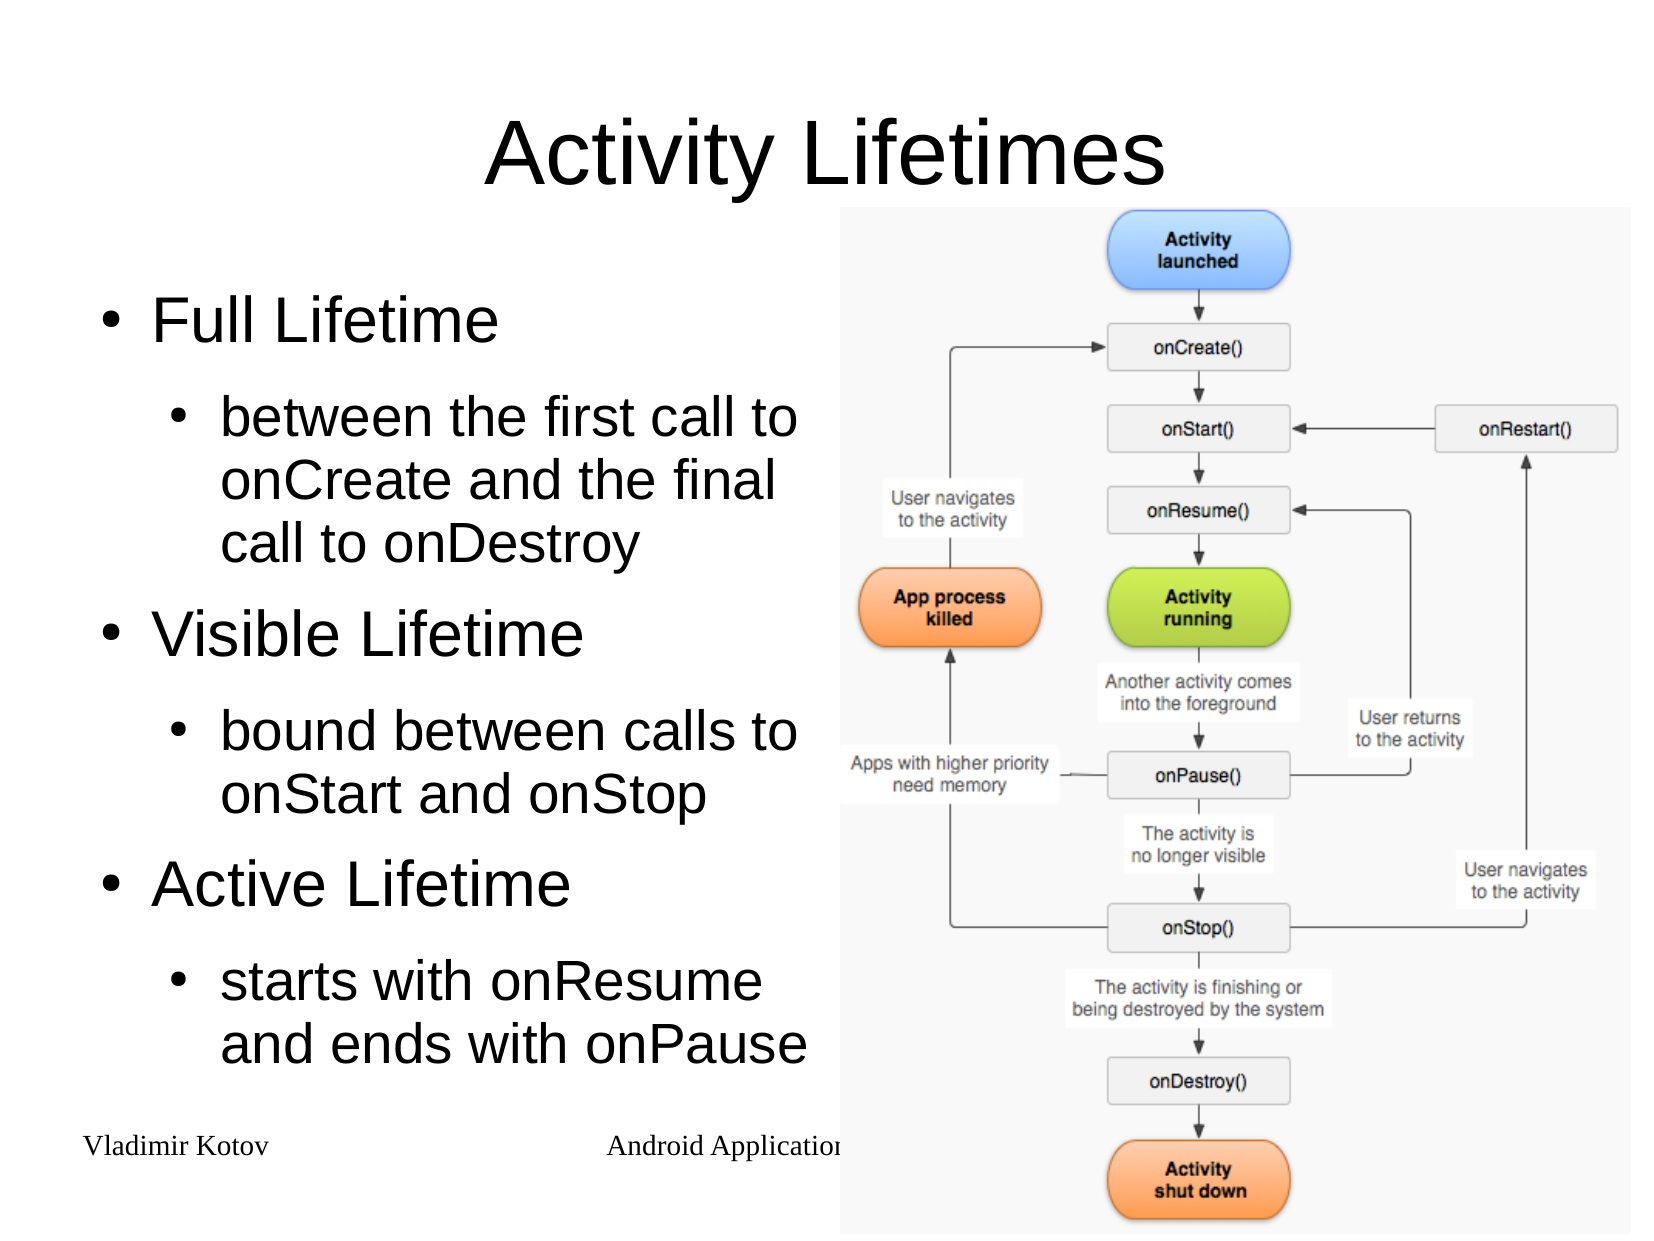

# Activity Lifetimes
Full Lifetime
between the first call to onCreate and the final call to onDestroy
Visible Lifetime
bound between calls to onStart and onStop
Active Lifetime
starts with onResume and ends with onPause
Vladimir Kotov
Android Application Building Blocks
33